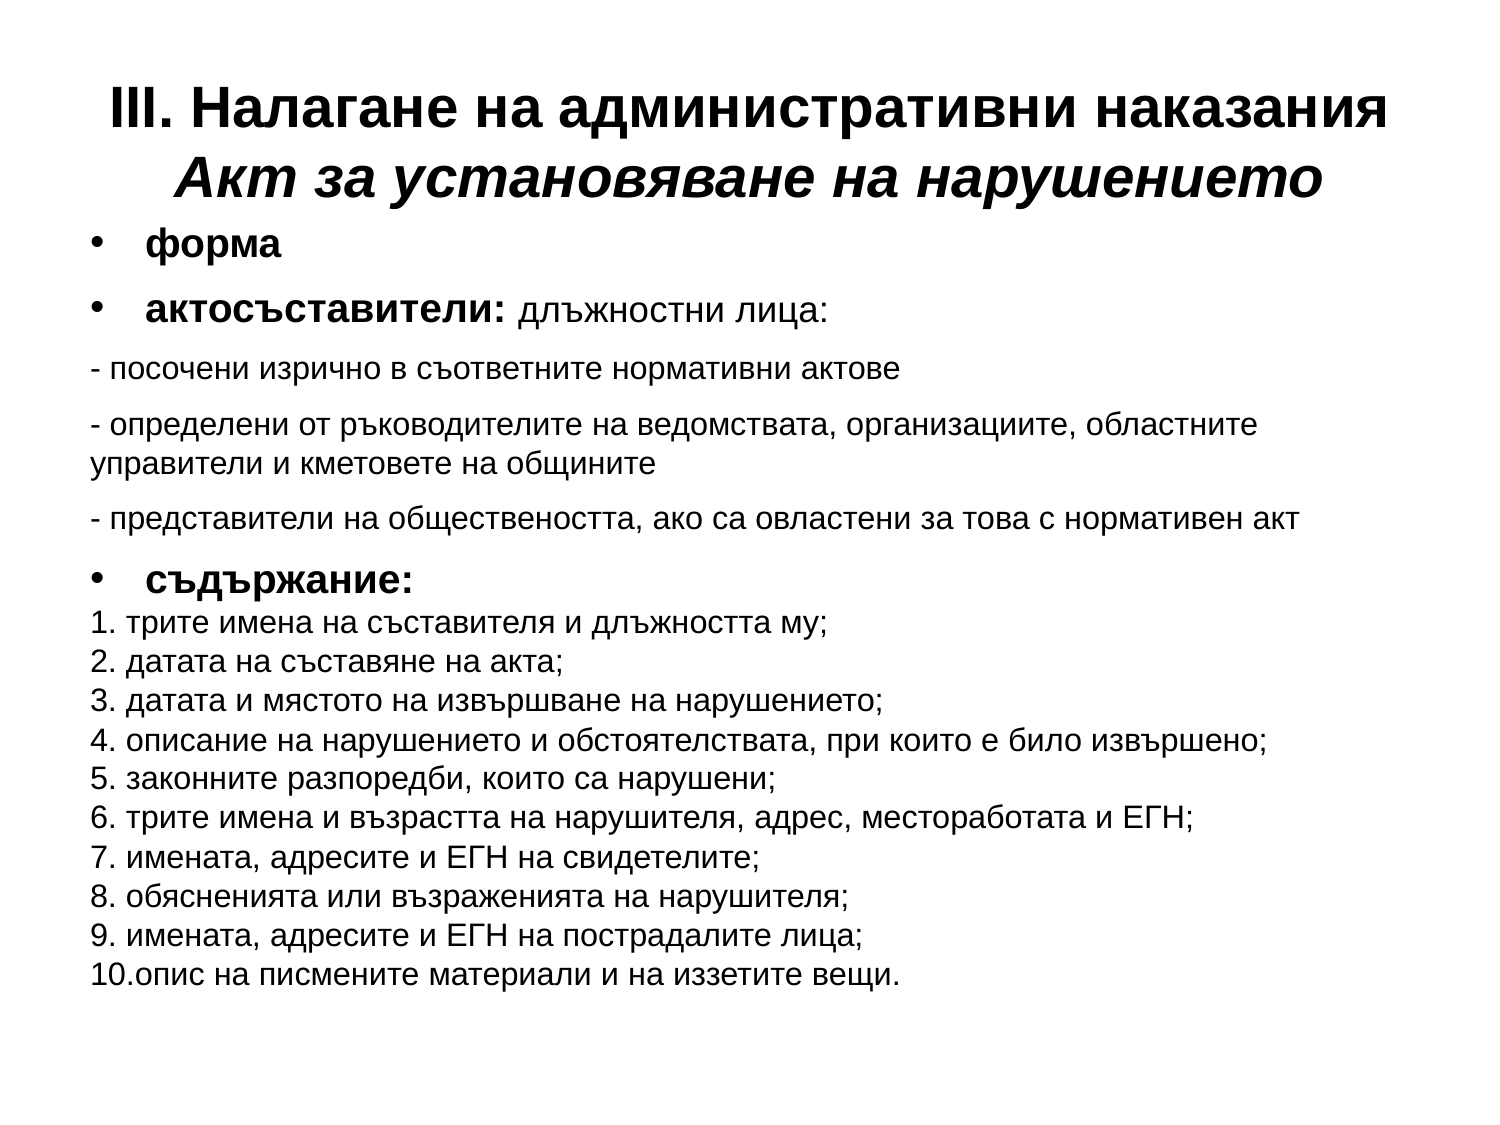

# ІІІ. Налагане на административни наказания Акт за установяване на нарушението
форма
актосъставители: длъжностни лица:
- посочени изрично в съответните нормативни актове
- определени от ръководителите на ведомствата, организациите, областните управители и кметовете на общините
- представители на обществеността, ако са овластени за това с нормативен акт
съдържание:
1. трите имена на съставителя и длъжността му;
2. датата на съставяне на акта;
3. датата и мястото на извършване на нарушението;
4. описание на нарушението и обстоятелствата, при които е било извършено;
5. законните разпоредби, които са нарушени;
6. трите имена и възрастта на нарушителя, адрес, местоработата и ЕГН;
7. имената, адресите и ЕГН на свидетелите;
8. обясненията или възраженията на нарушителя;
9. имената, адресите и ЕГН на пострадалите лица;
10.опис на писмените материали и на иззетите вещи.